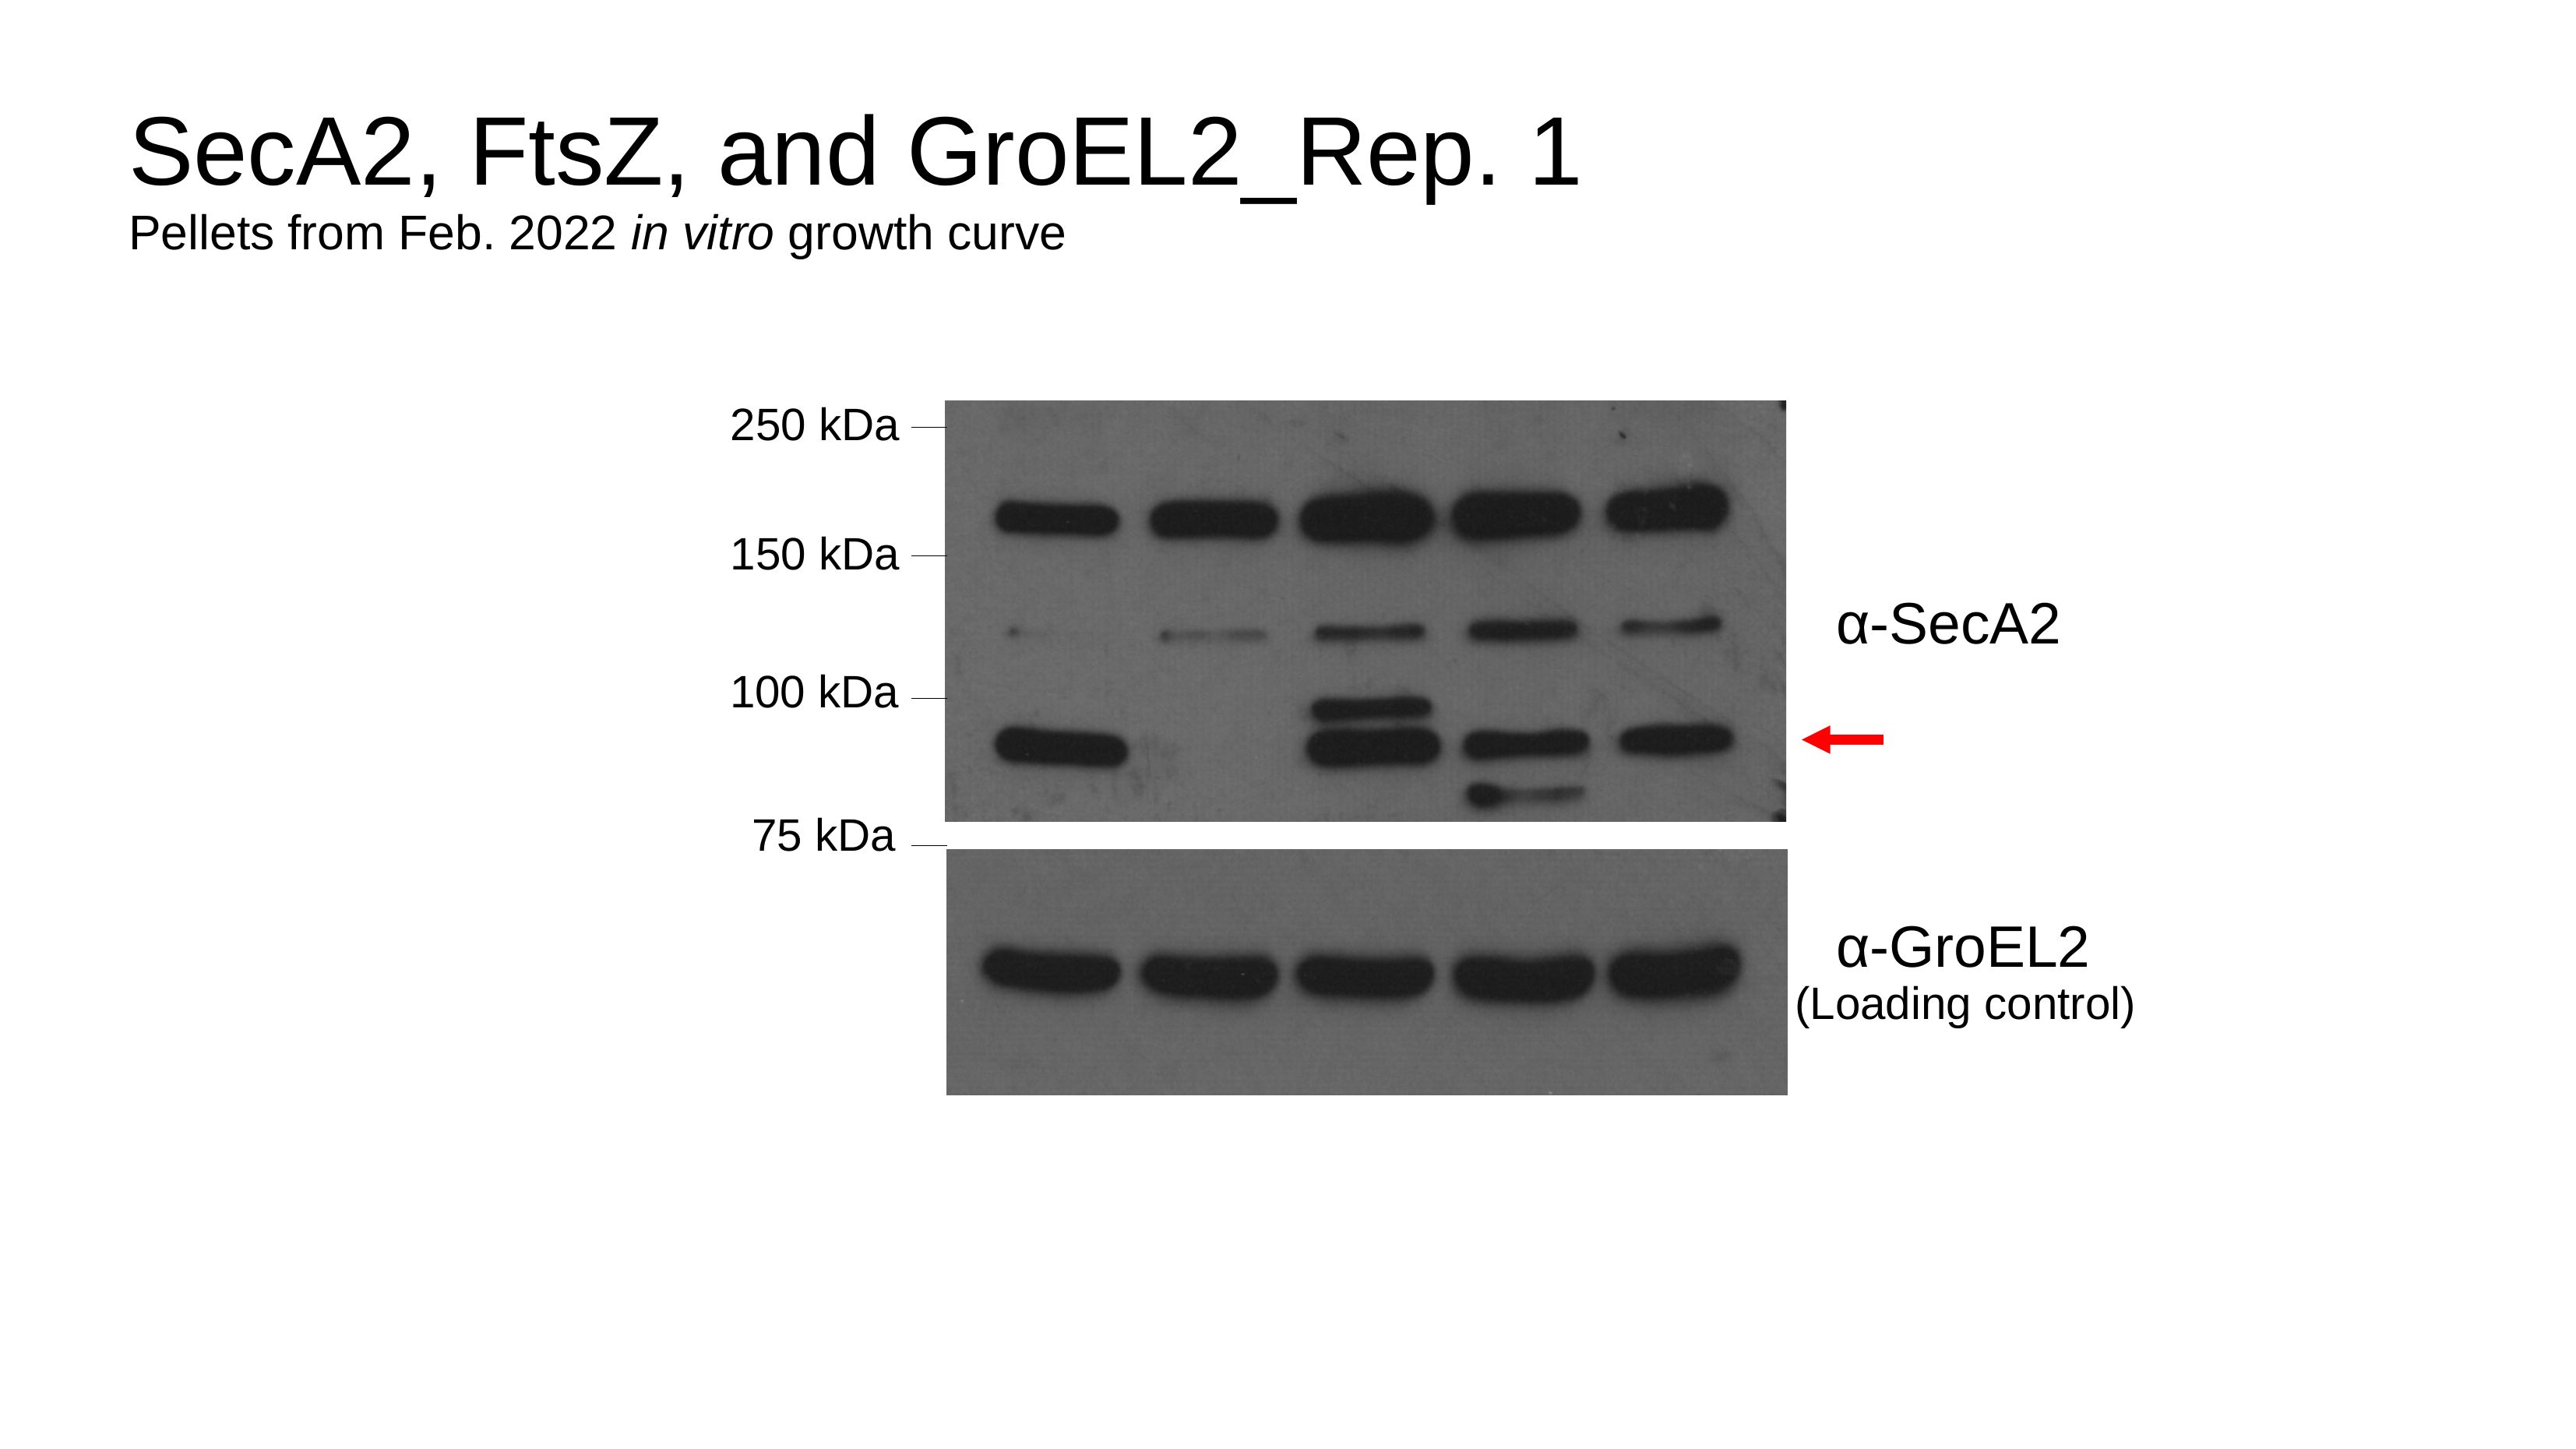

# SecA2, FtsZ, and GroEL2_Rep. 1 Pellets from Feb. 2022 in vitro growth curve
250 kDa
150 kDa
α-SecA2
100 kDa
75 kDa
α-GroEL2
(Loading control)